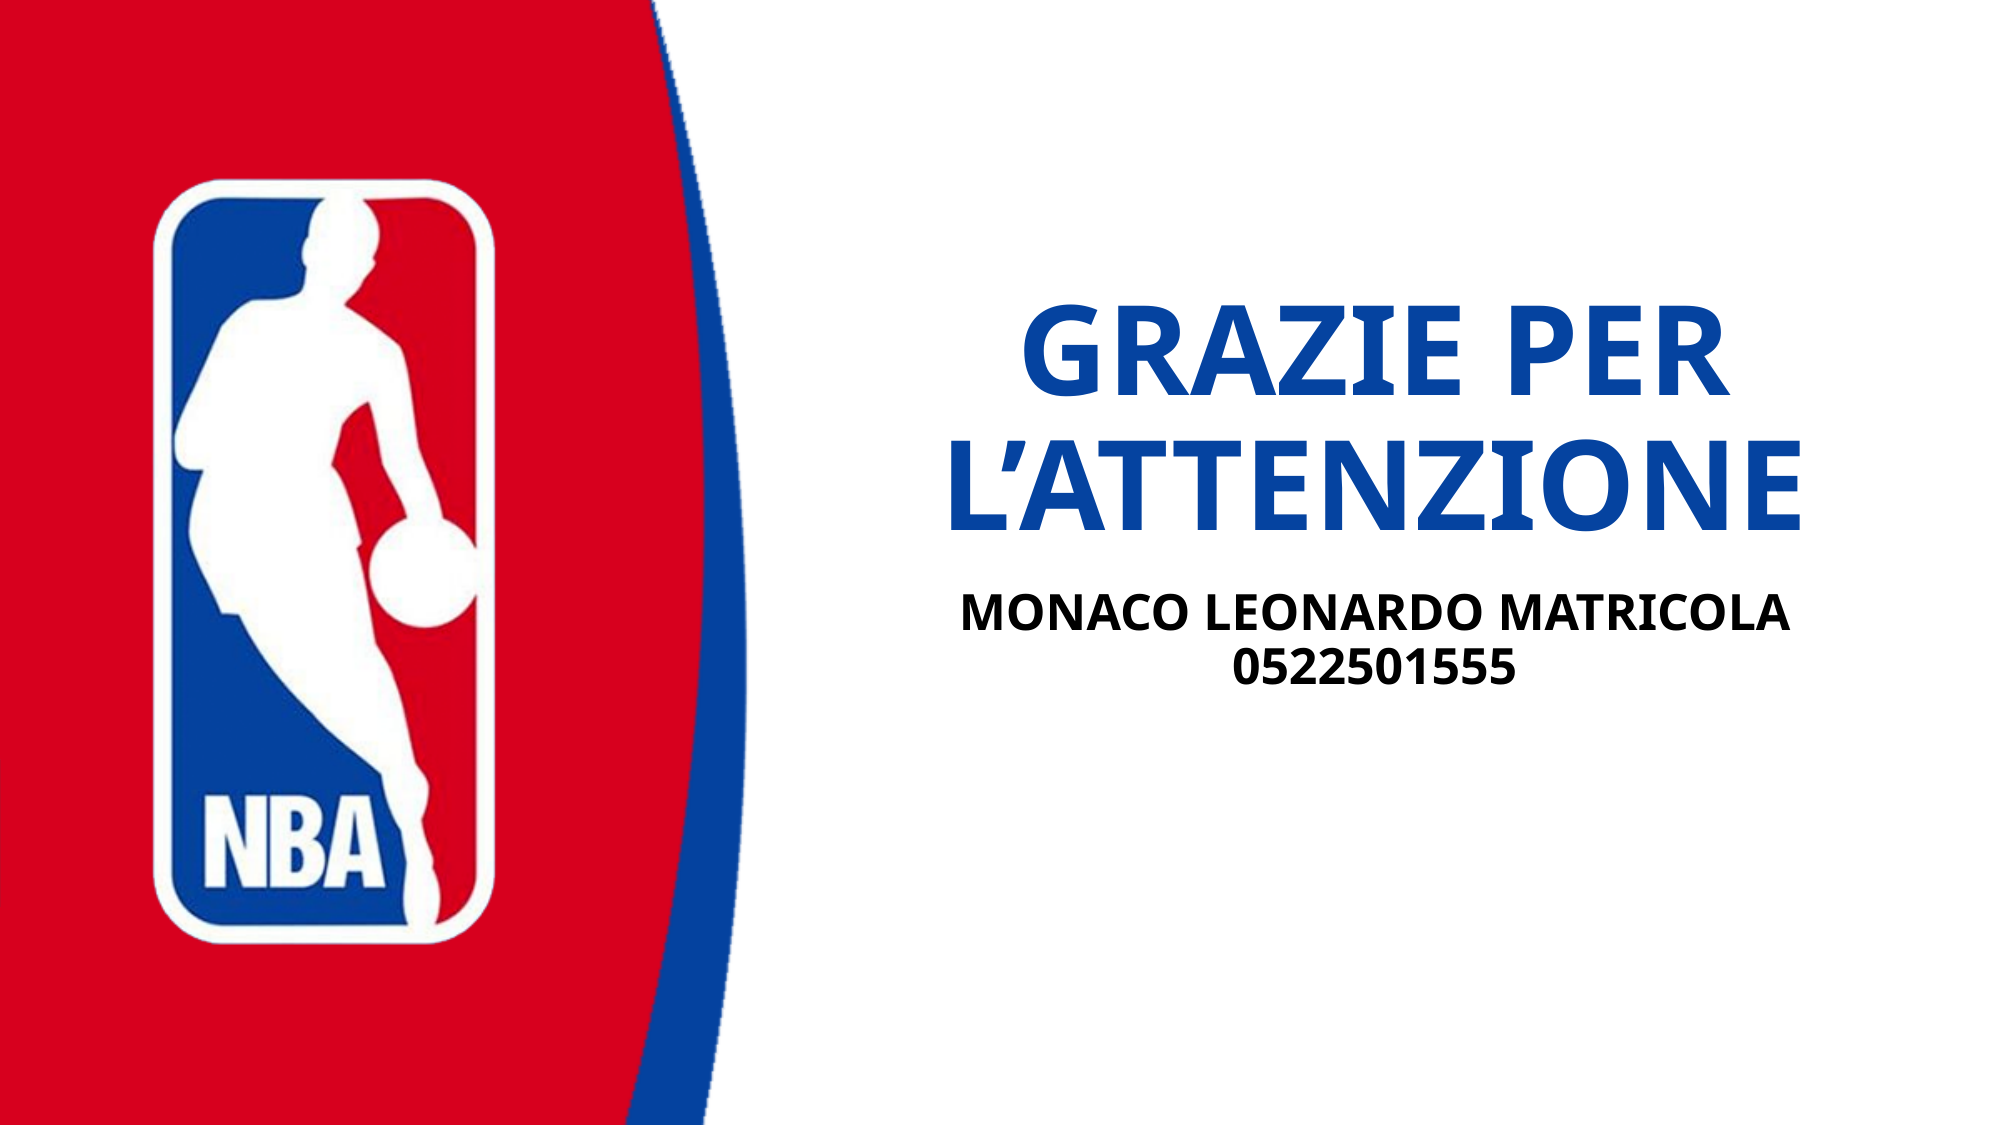

# GRAZIE PER L’ATTENZIONE
MONACO LEONARDO MATRICOLA 0522501555